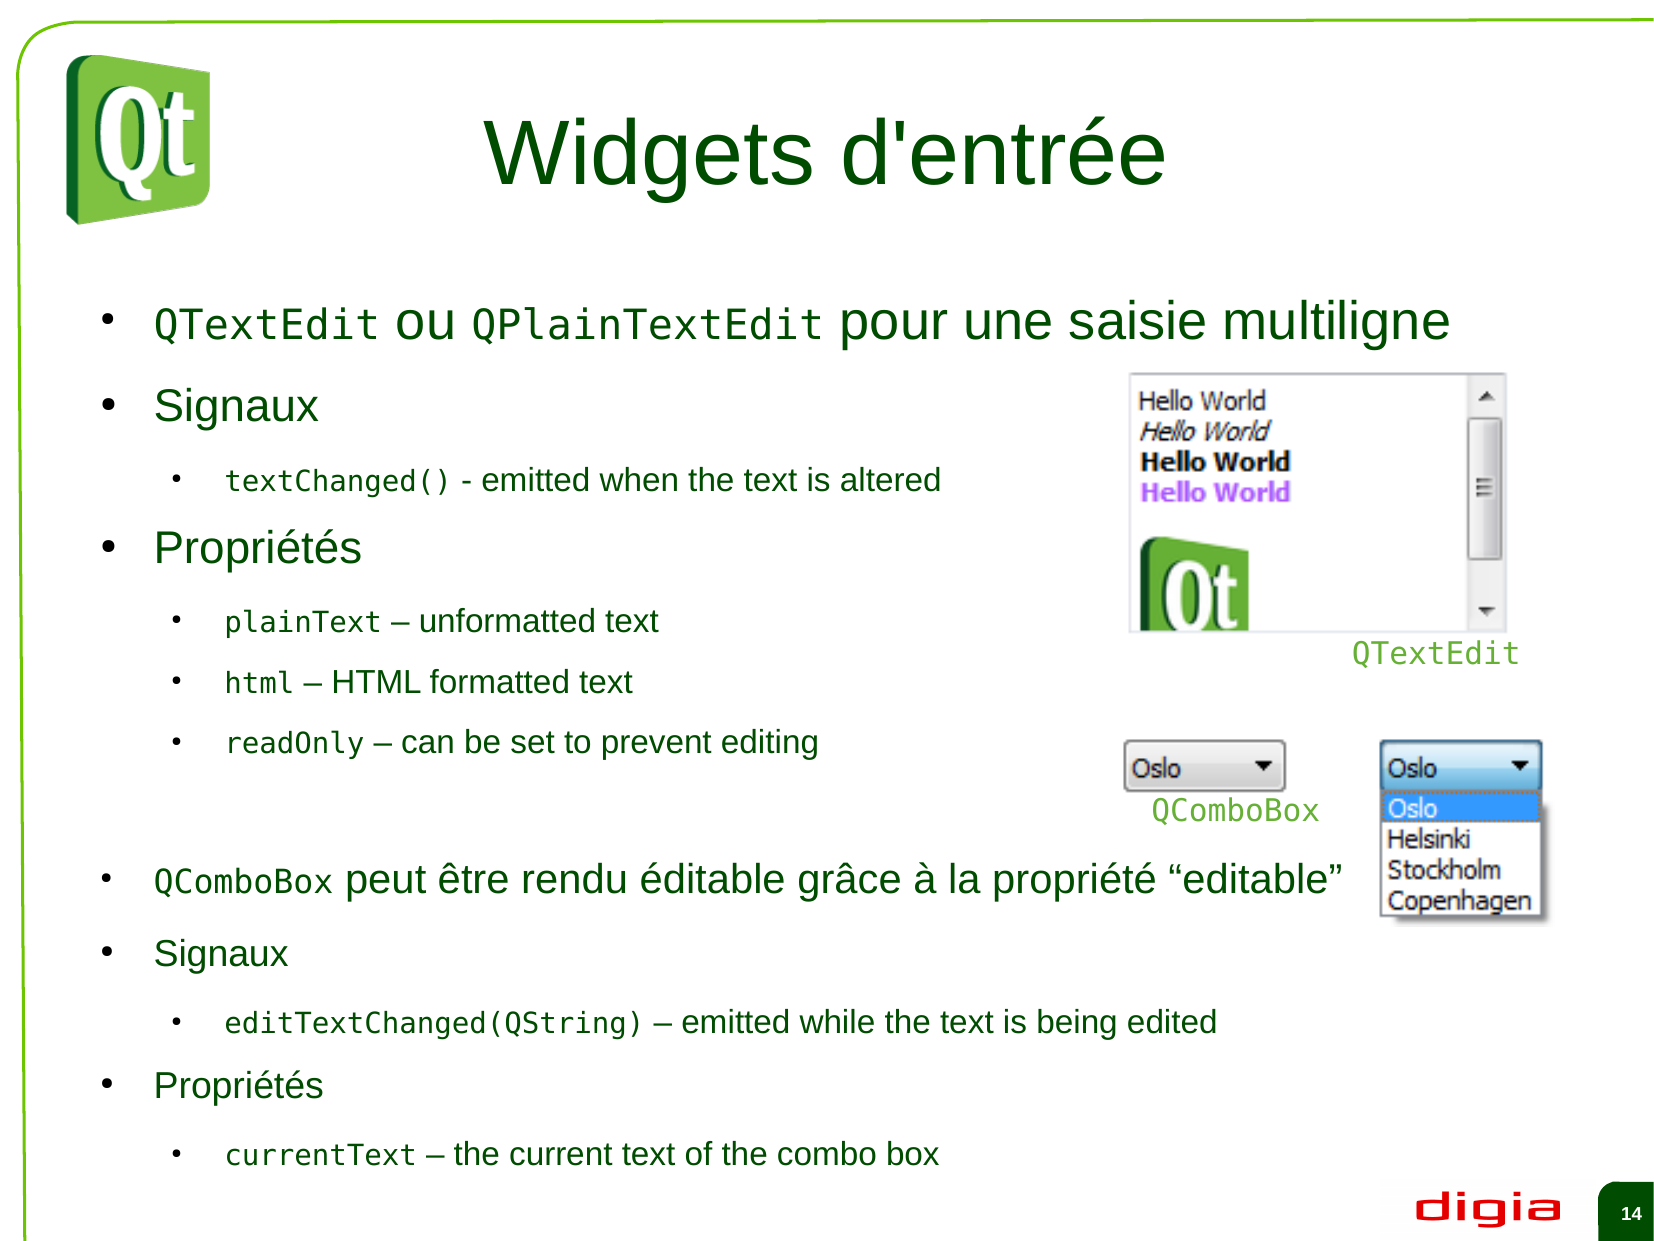

# Widgets d'entrée
QTextEdit ou QPlainTextEdit pour une saisie multiligne
Signaux
textChanged() - emitted when the text is altered
Propriétés
plainText – unformatted text
html – HTML formatted text
readOnly – can be set to prevent editing
QComboBox peut être rendu éditable grâce à la propriété “editable”
Signaux
editTextChanged(QString) – emitted while the text is being edited
Propriétés
currentText – the current text of the combo box
QTextEdit
QComboBox